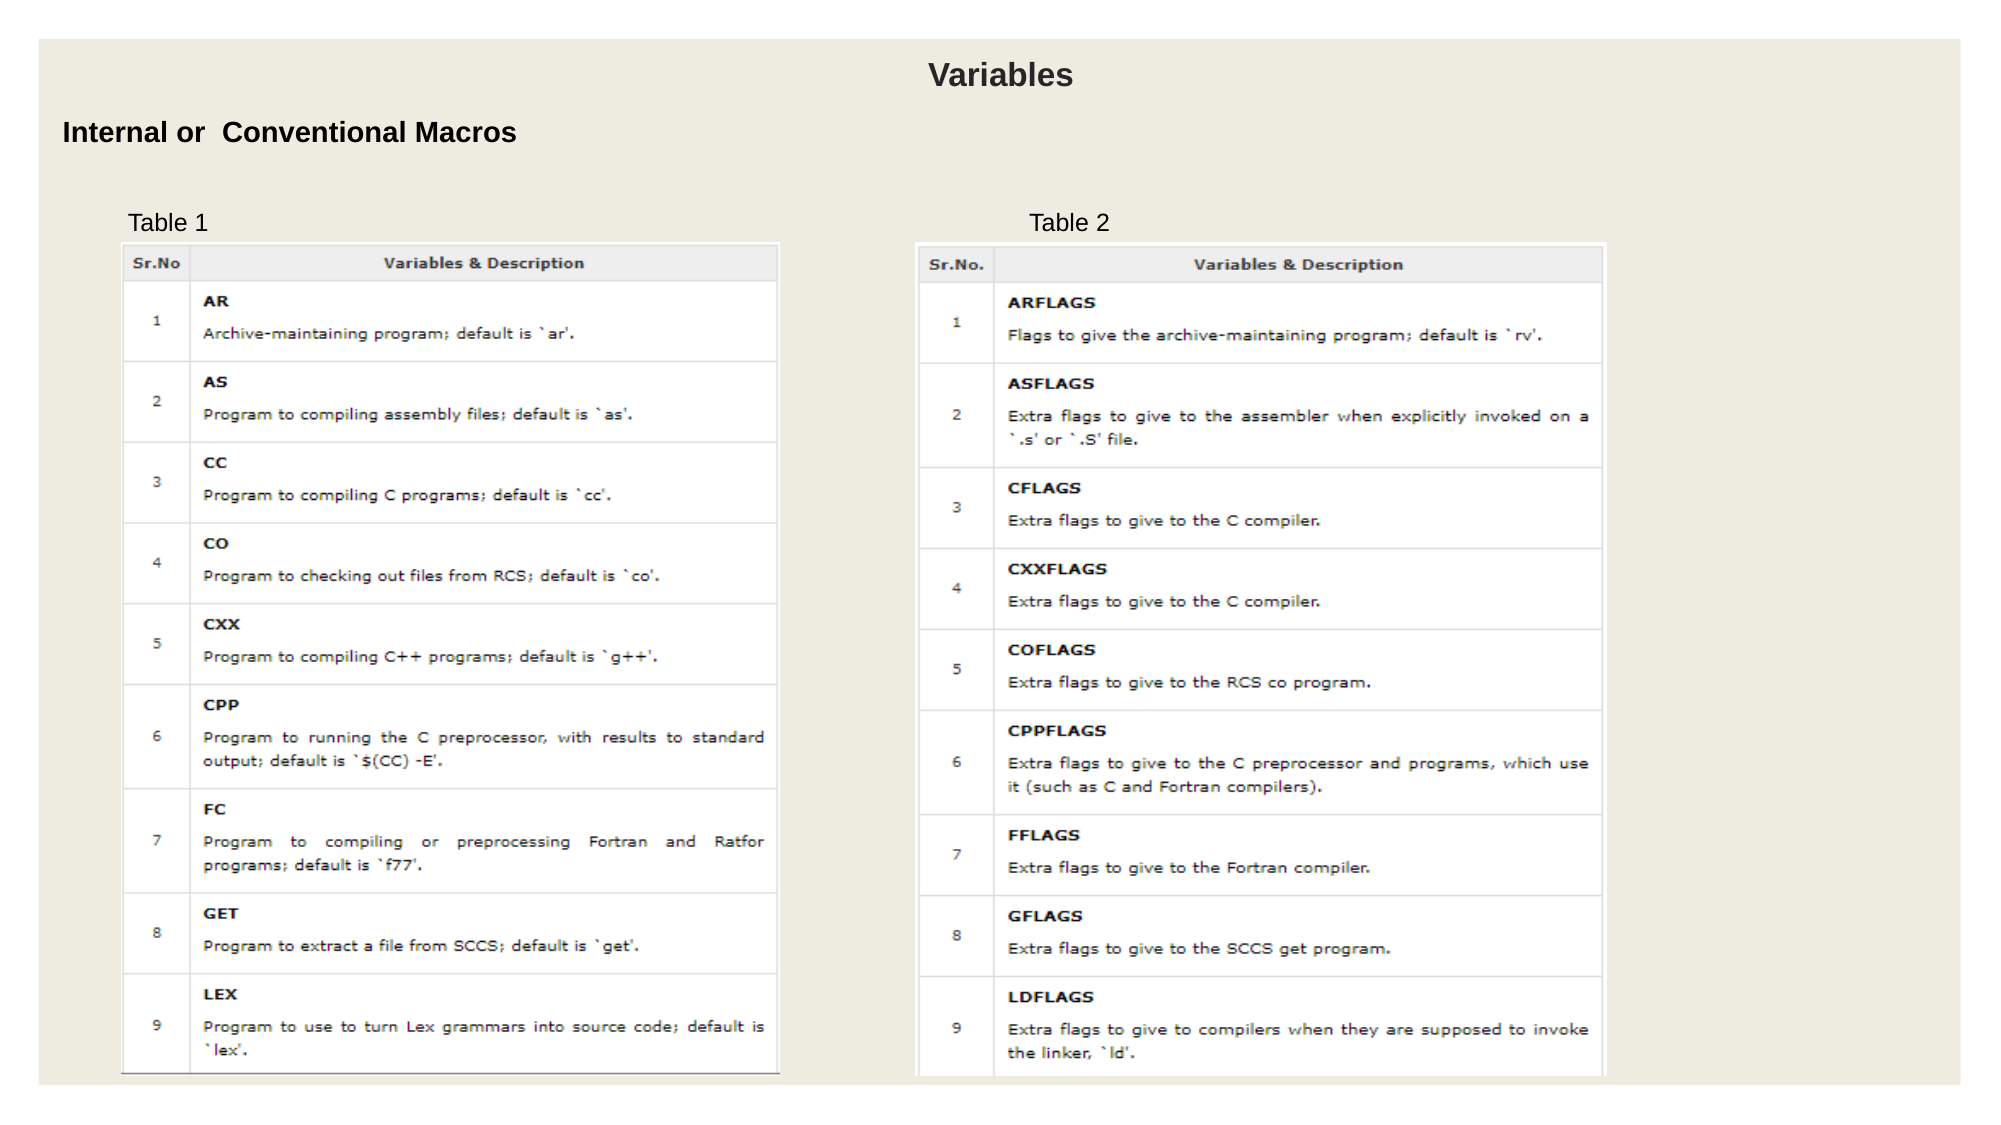

Variables
 Internal or Conventional Macros
 Table 1 Table 2